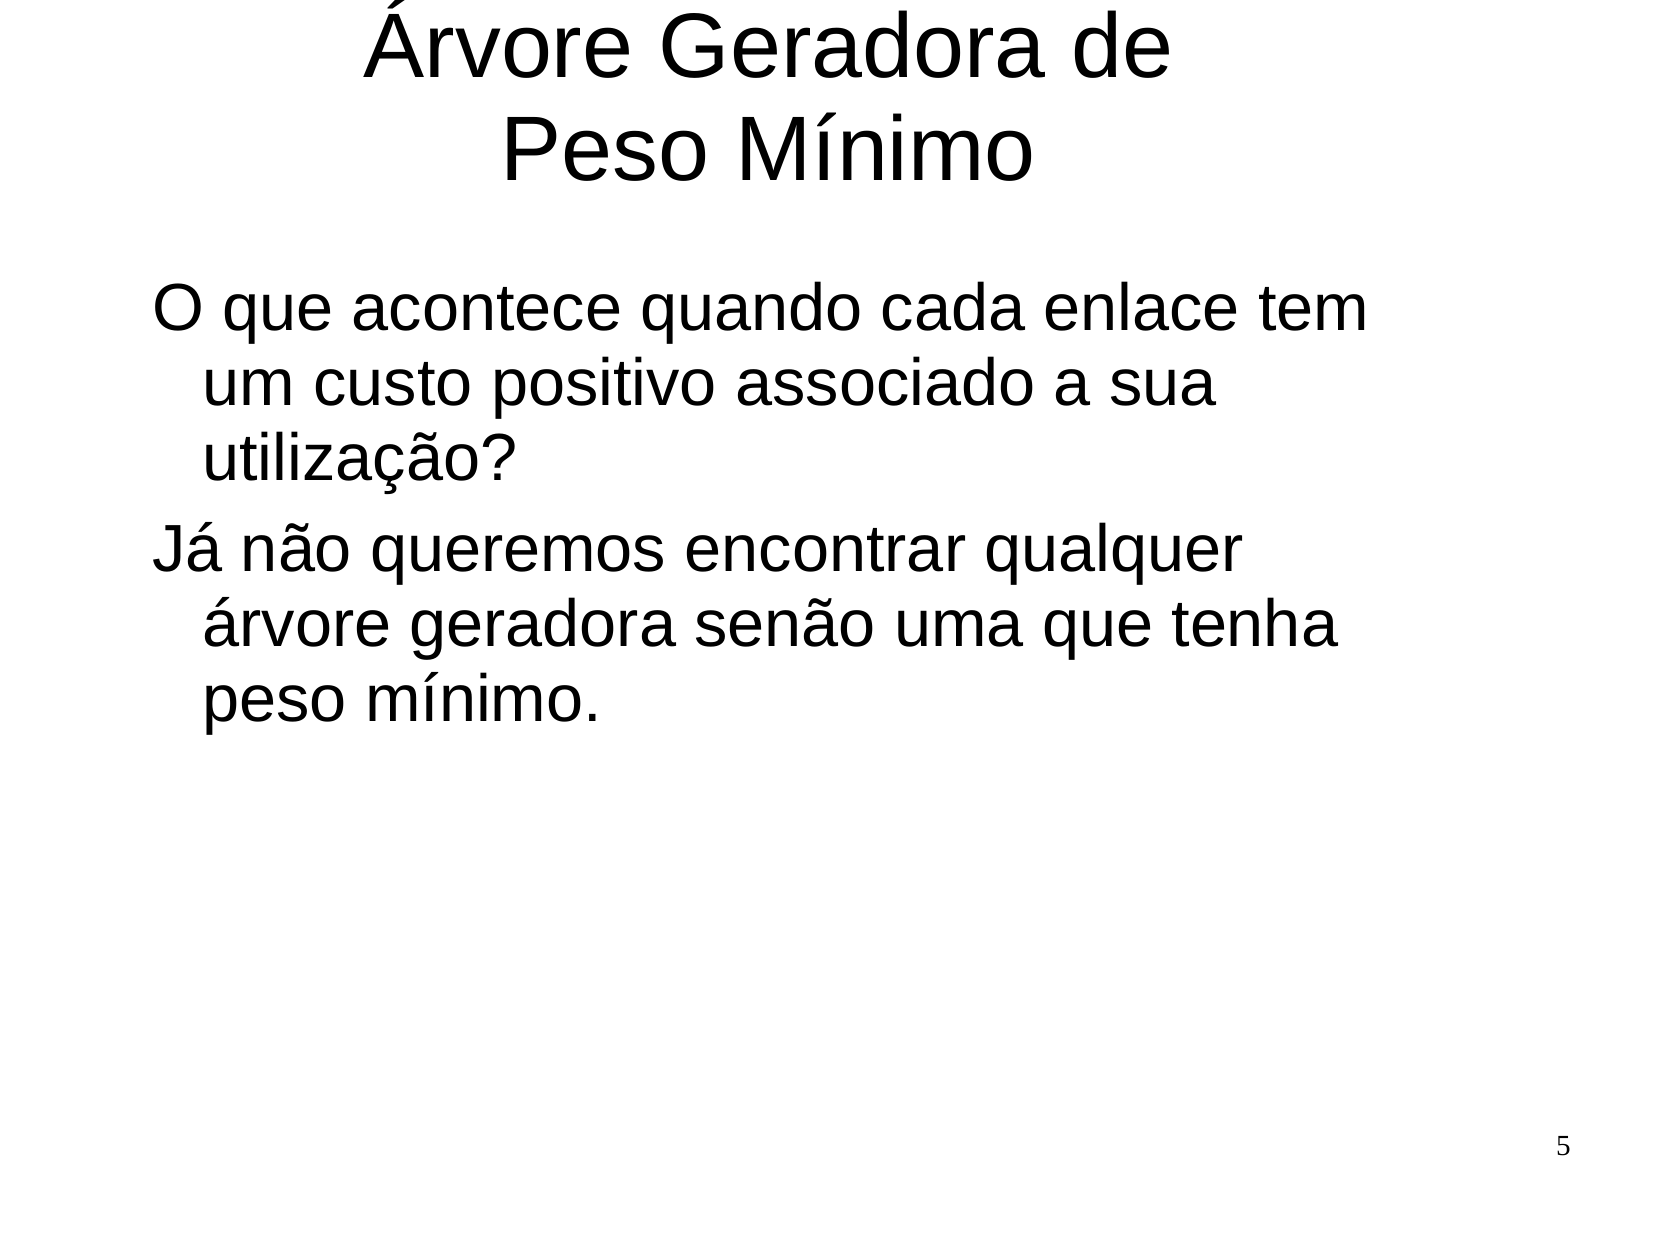

# Árvore Geradora de Peso Mínimo
O que acontece quando cada enlace tem um custo positivo associado a sua utilização?
Já não queremos encontrar qualquer árvore geradora senão uma que tenha peso mínimo.
5